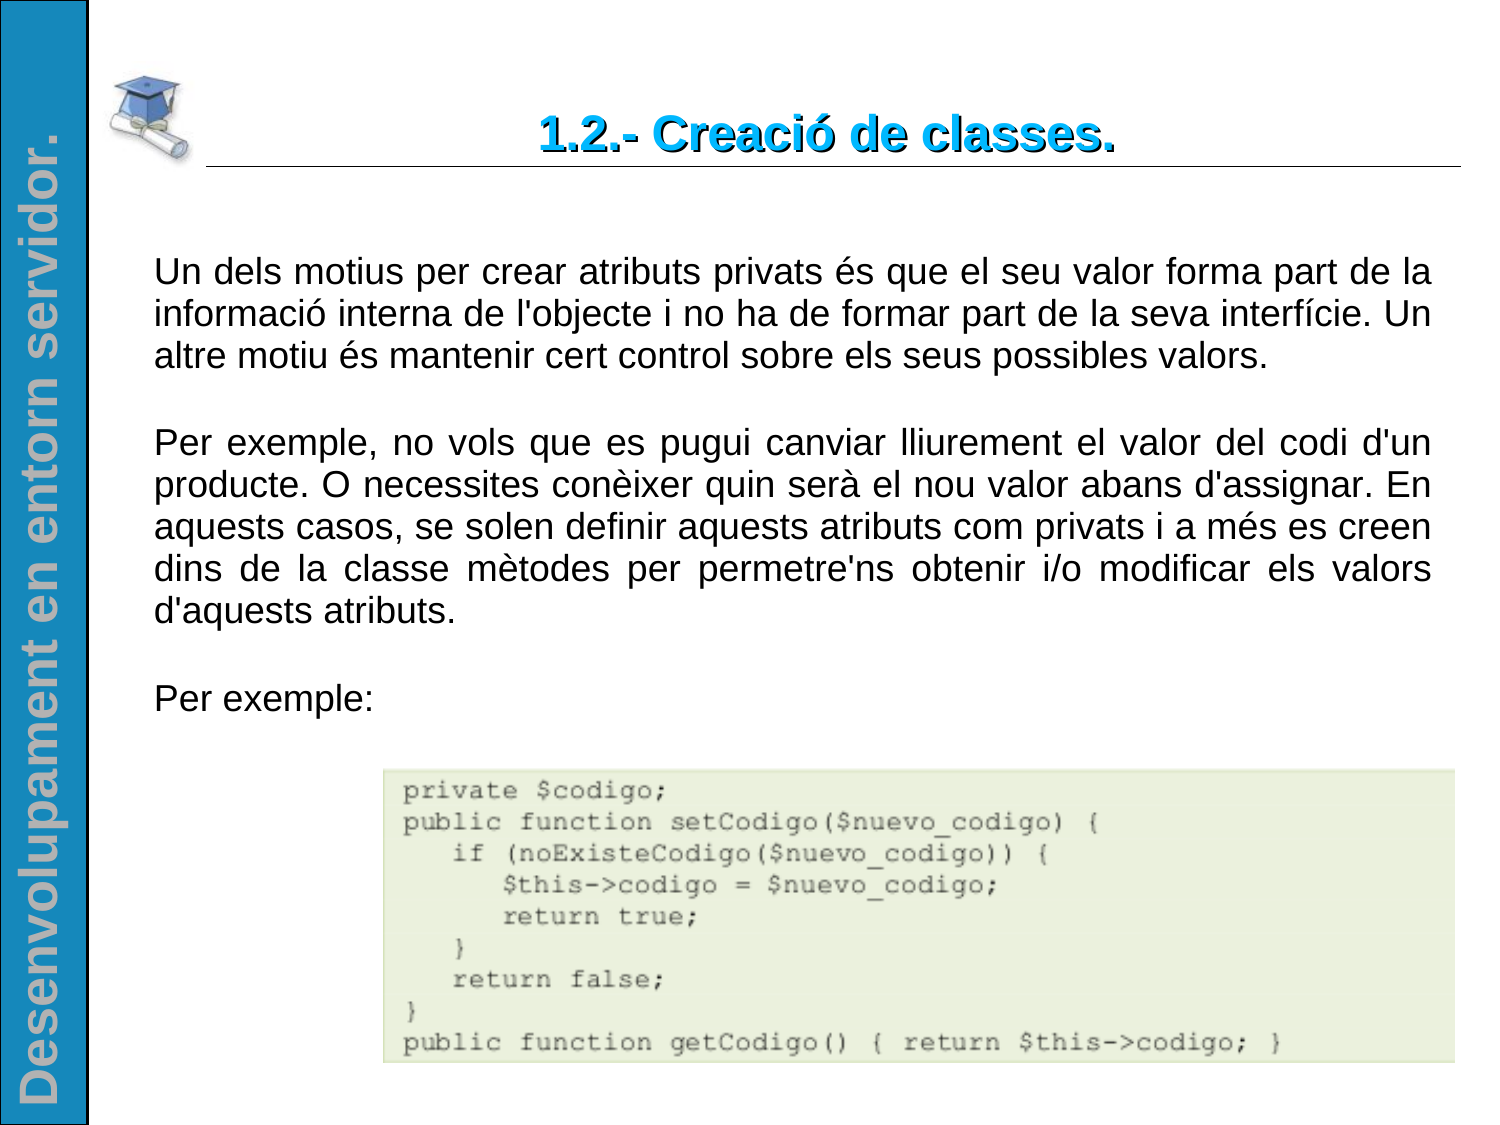

# 1.2.- Creació de classes.
Un dels motius per crear atributs privats és que el seu valor forma part de la informació interna de l'objecte i no ha de formar part de la seva interfície. Un altre motiu és mantenir cert control sobre els seus possibles valors.
Per exemple, no vols que es pugui canviar lliurement el valor del codi d'un producte. O necessites conèixer quin serà el nou valor abans d'assignar. En aquests casos, se solen definir aquests atributs com privats i a més es creen dins de la classe mètodes per permetre'ns obtenir i/o modificar els valors d'aquests atributs.
Per exemple: